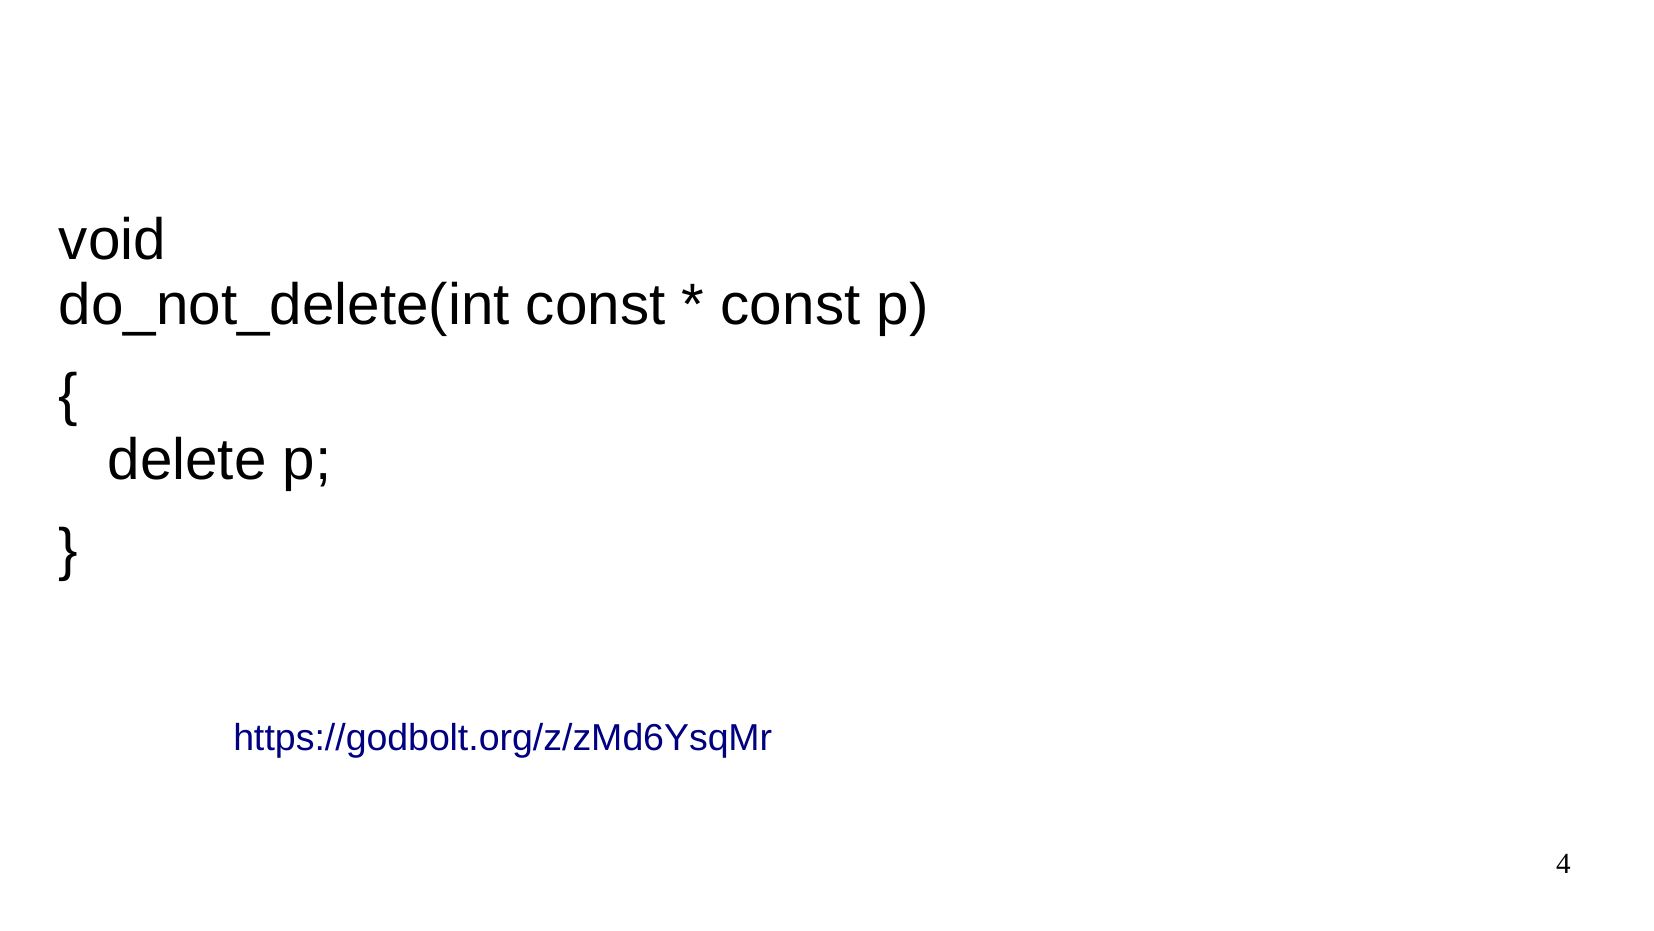

#
void
do_not_delete(int const * const p)
{   
 delete p;
}
https://godbolt.org/z/zMd6YsqMr
4